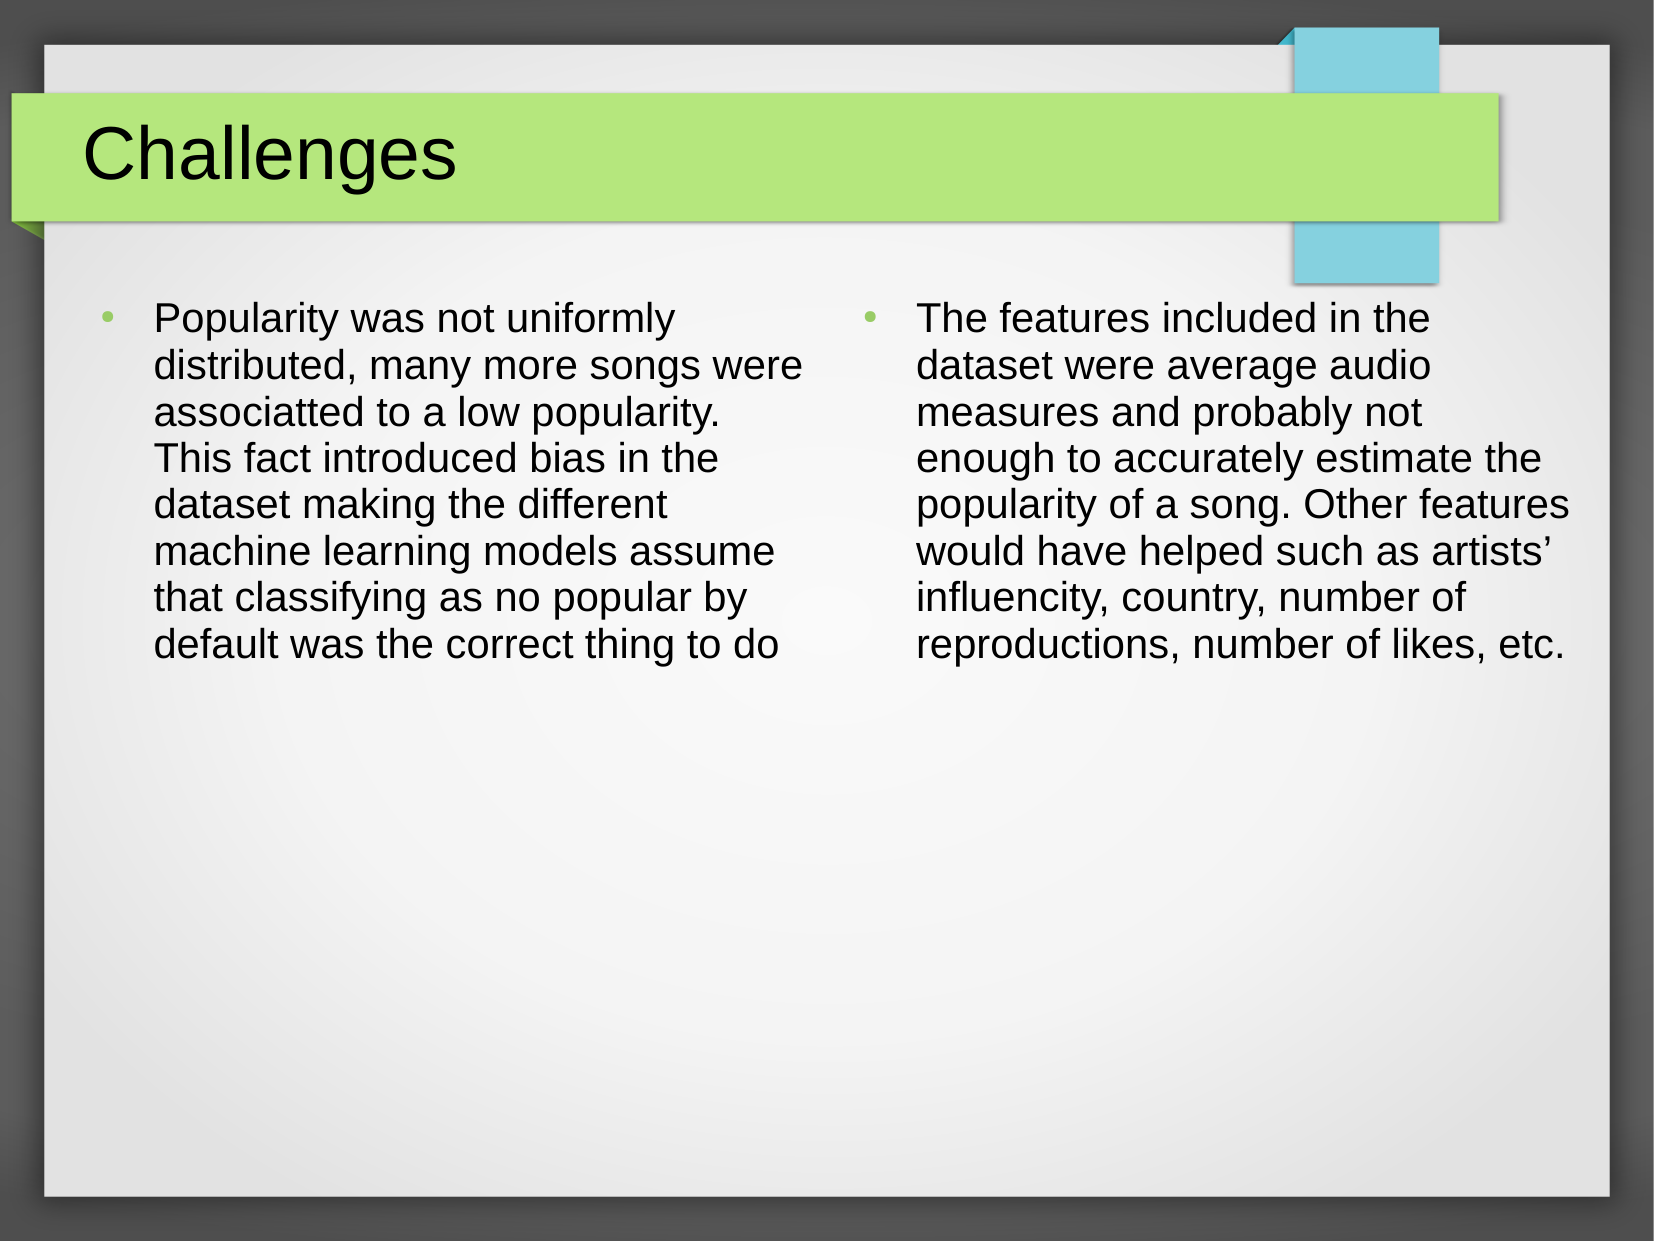

# Challenges
Popularity was not uniformly distributed, many more songs were associatted to a low popularity. This fact introduced bias in the dataset making the different machine learning models assume that classifying as no popular by default was the correct thing to do
The features included in the dataset were average audio measures and probably not enough to accurately estimate the popularity of a song. Other features would have helped such as artists’ influencity, country, number of reproductions, number of likes, etc.